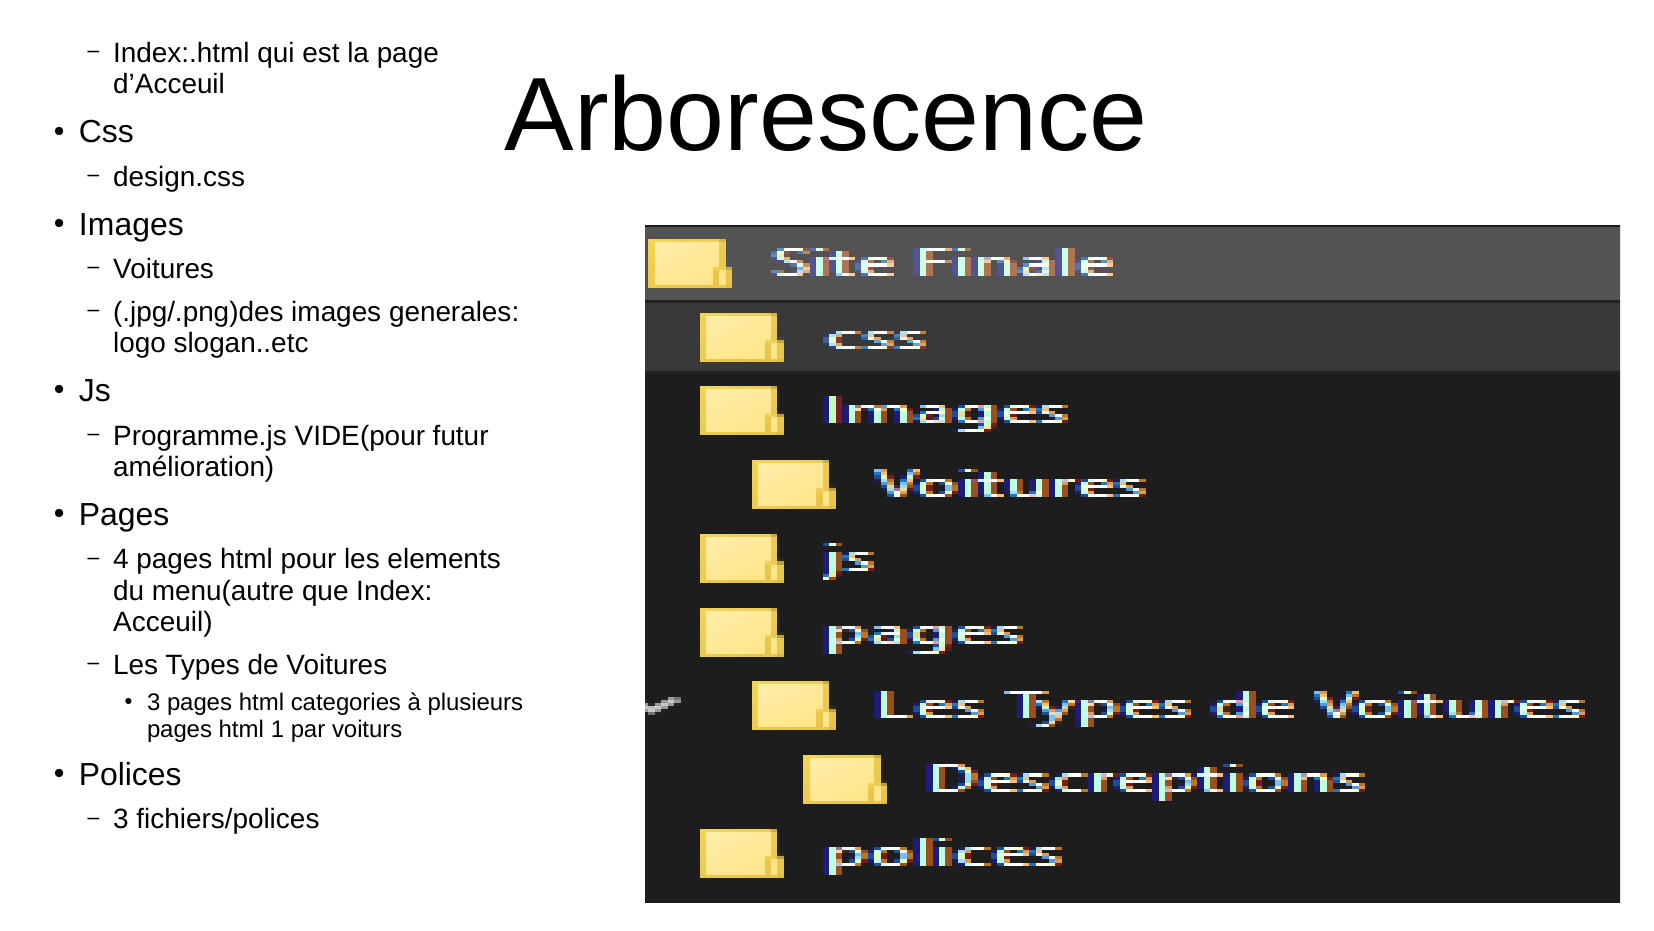

Index:.html qui est la page d’Acceuil
Css
design.css
Images
Voitures
(.jpg/.png)des images generales: logo slogan..etc
Js
Programme.js VIDE(pour futur amélioration)
Pages
4 pages html pour les elements du menu(autre que Index: Acceuil)
Les Types de Voitures
3 pages html categories à plusieurs pages html 1 par voiturs
Polices
3 fichiers/polices
# Arborescence